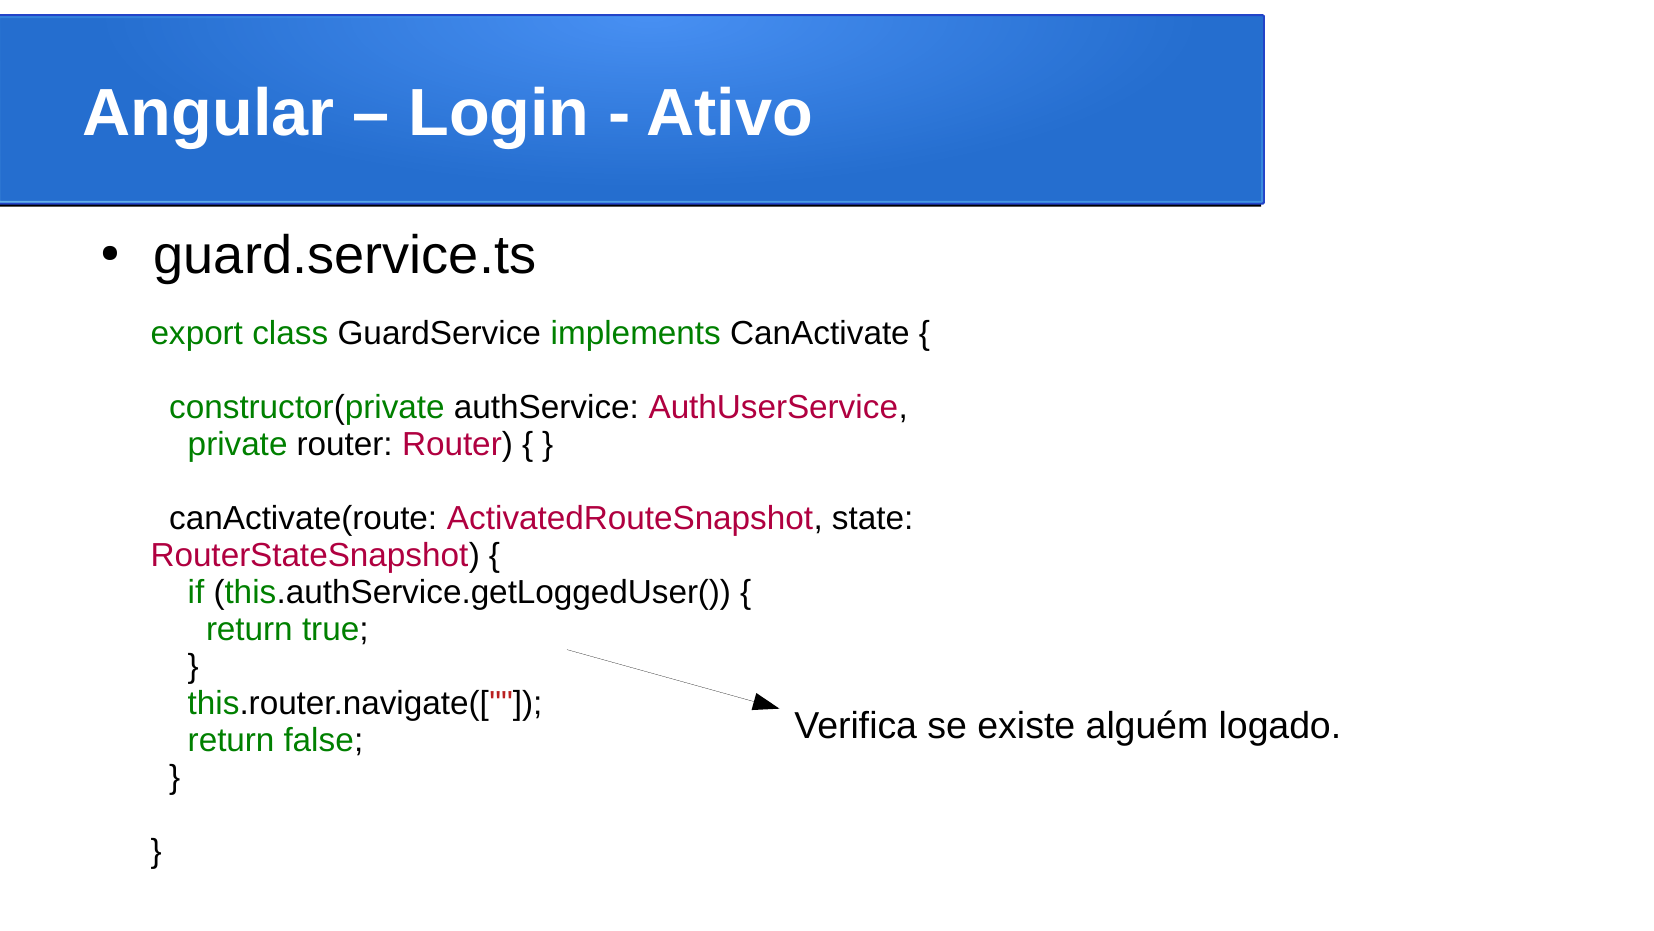

# Angular – Login - Ativo
guard.service.ts
export class GuardService implements CanActivate {
 constructor(private authService: AuthUserService,
 private router: Router) { }
 canActivate(route: ActivatedRouteSnapshot, state: RouterStateSnapshot) {
 if (this.authService.getLoggedUser()) {
 return true;
 }
 this.router.navigate([""]);
 return false;
 }
}
Verifica se existe alguém logado.